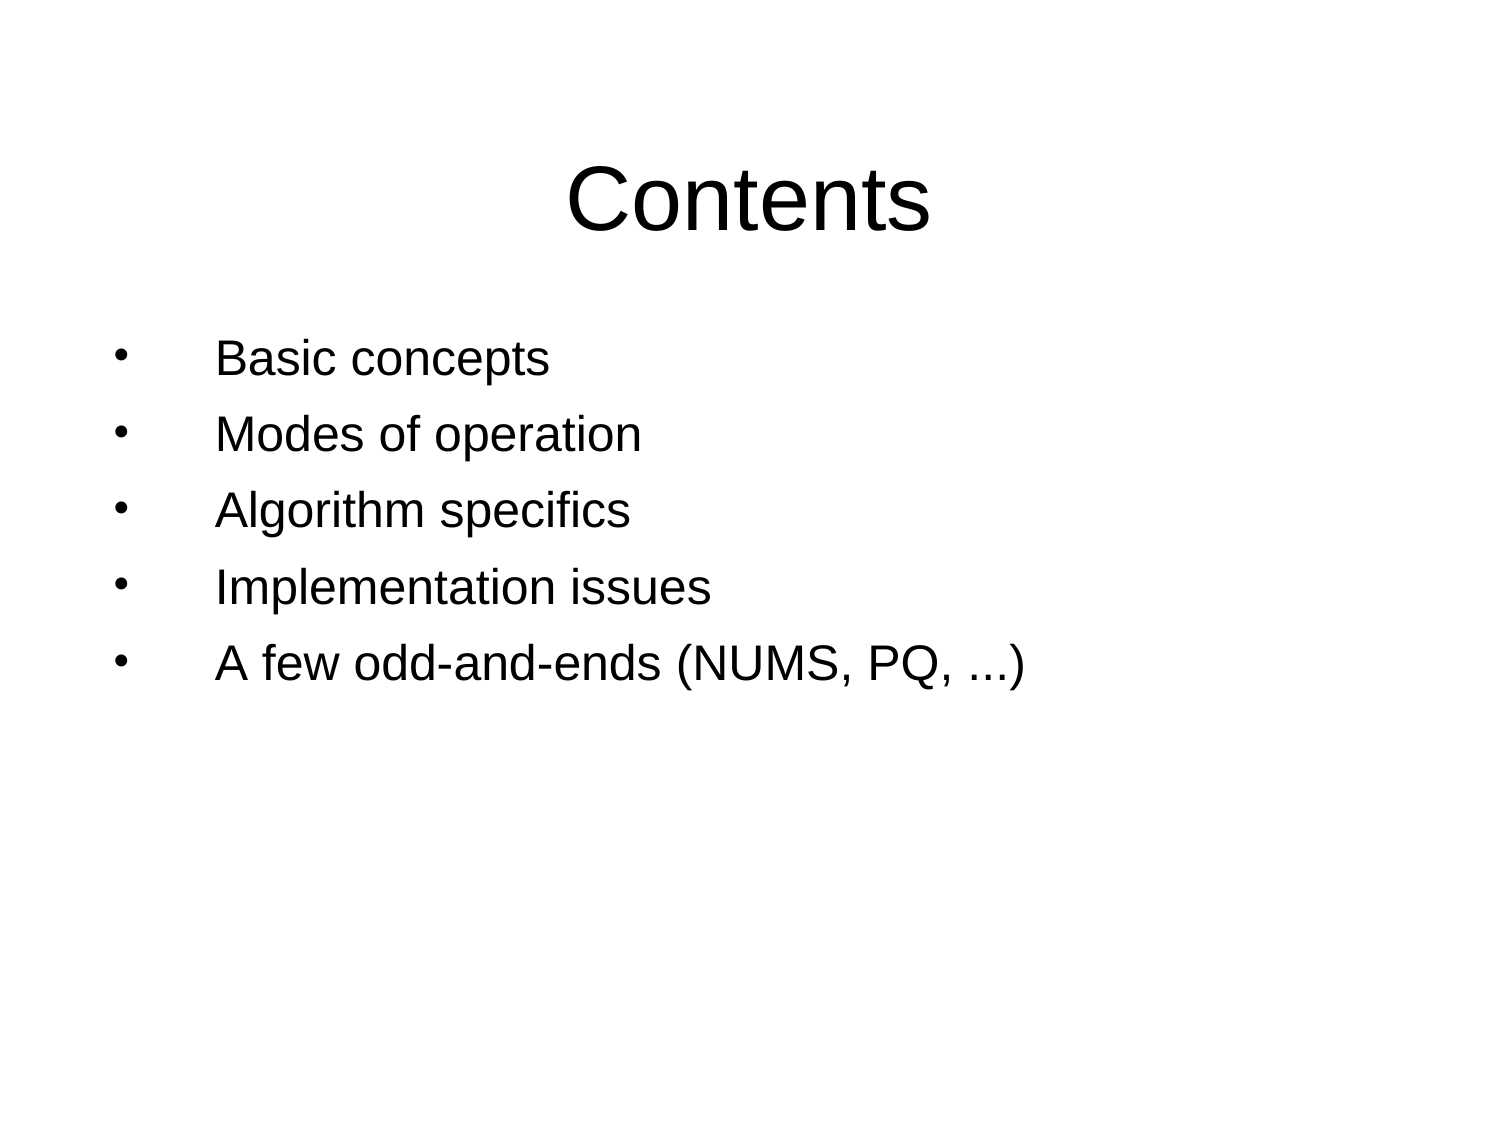

# Contents
Basic concepts
Modes of operation
Algorithm specifics
Implementation issues
A few odd-and-ends (NUMS, PQ, ...)